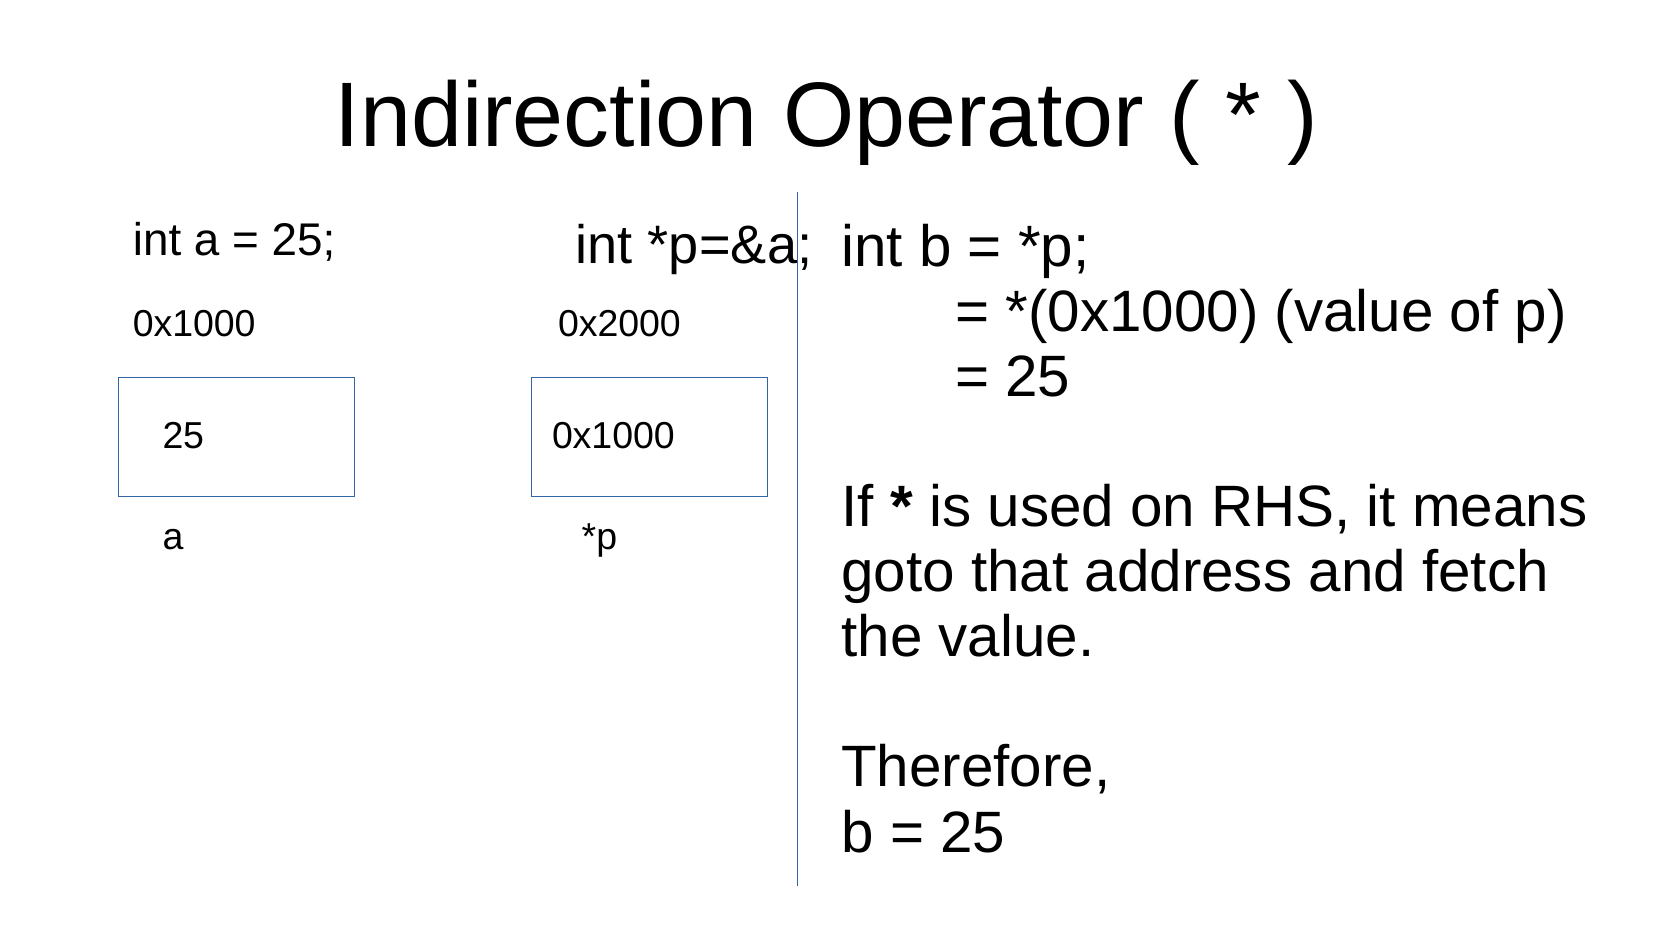

# Indirection Operator ( * )
int a = 25;
int *p=&a;
int b = *p;
 = *(0x1000) (value of p)
 = 25
If * is used on RHS, it means goto that address and fetch the value.
Therefore,
b = 25
0x1000
0x2000
25
0x1000
a
*p